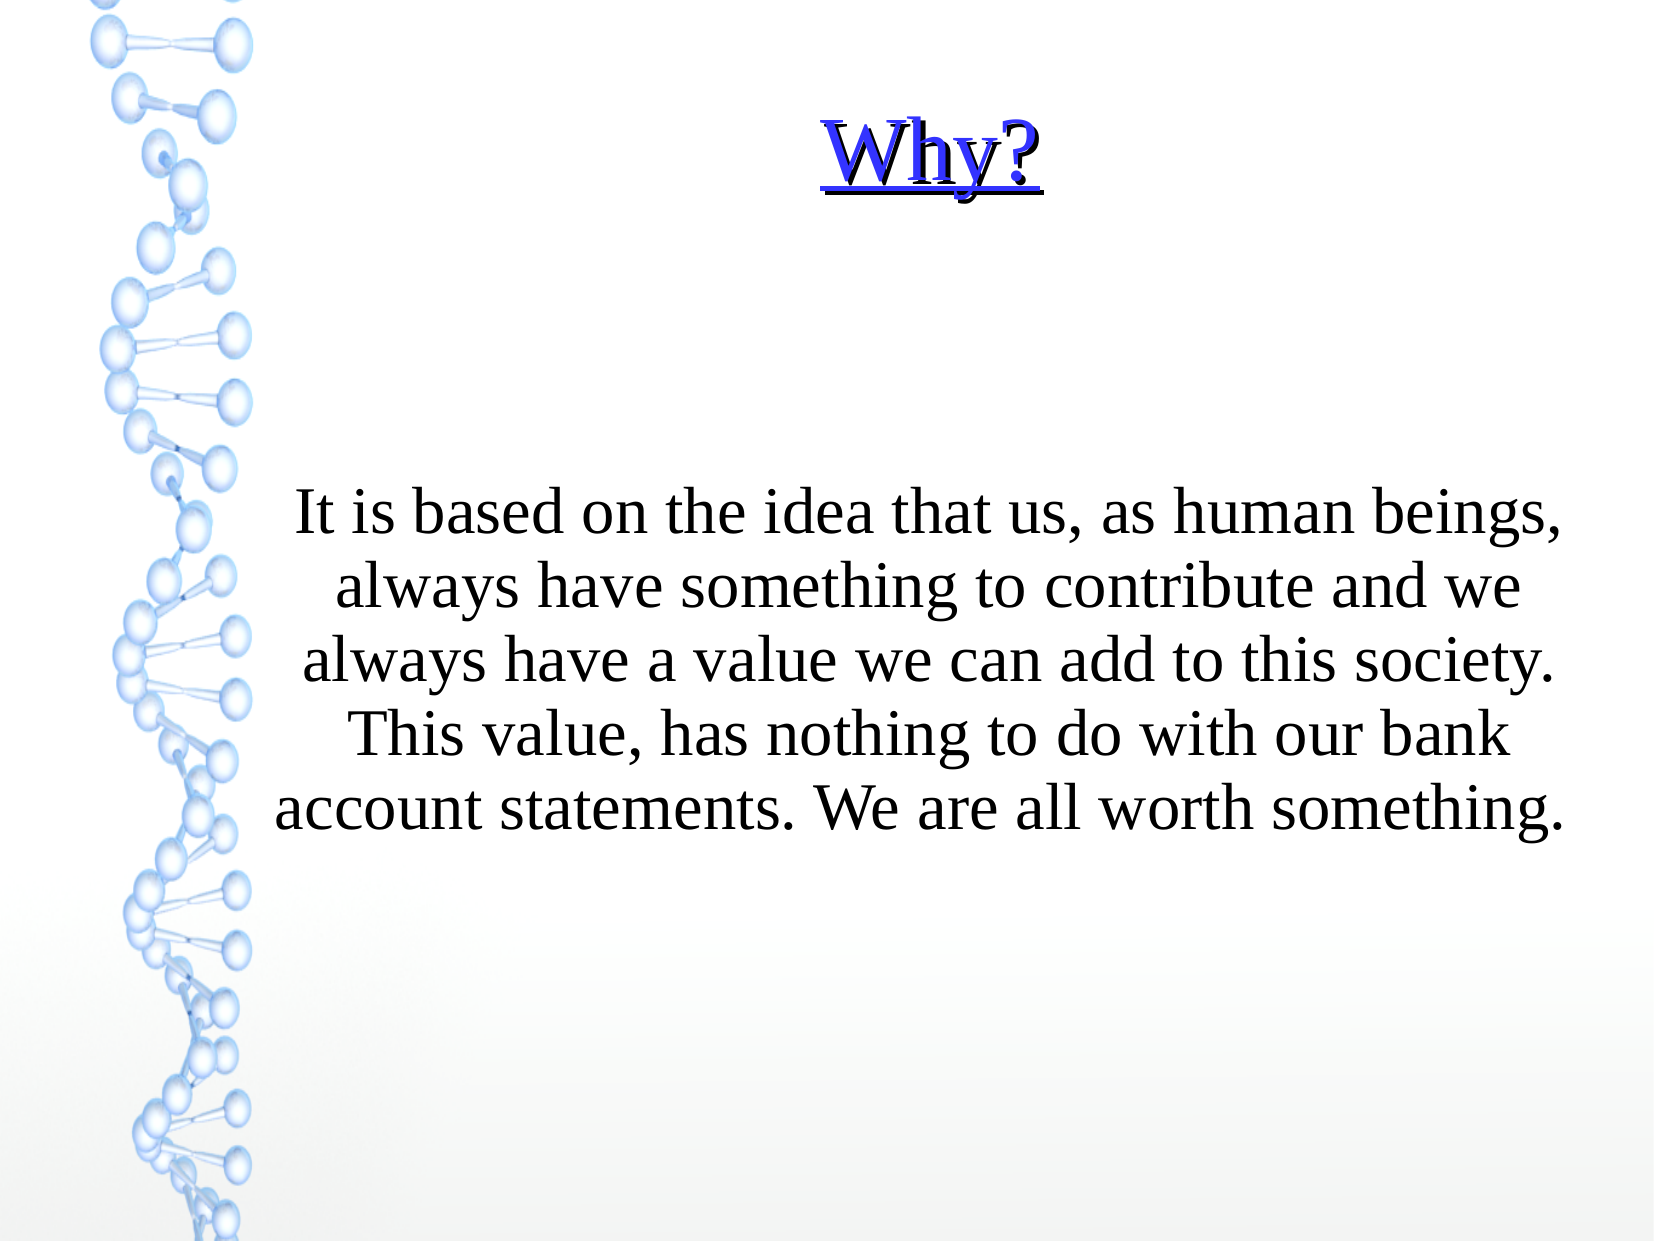

# Why?
It is based on the idea that us, as human beings, always have something to contribute and we always have a value we can add to this society. This value, has nothing to do with our bank account statements. We are all worth something.